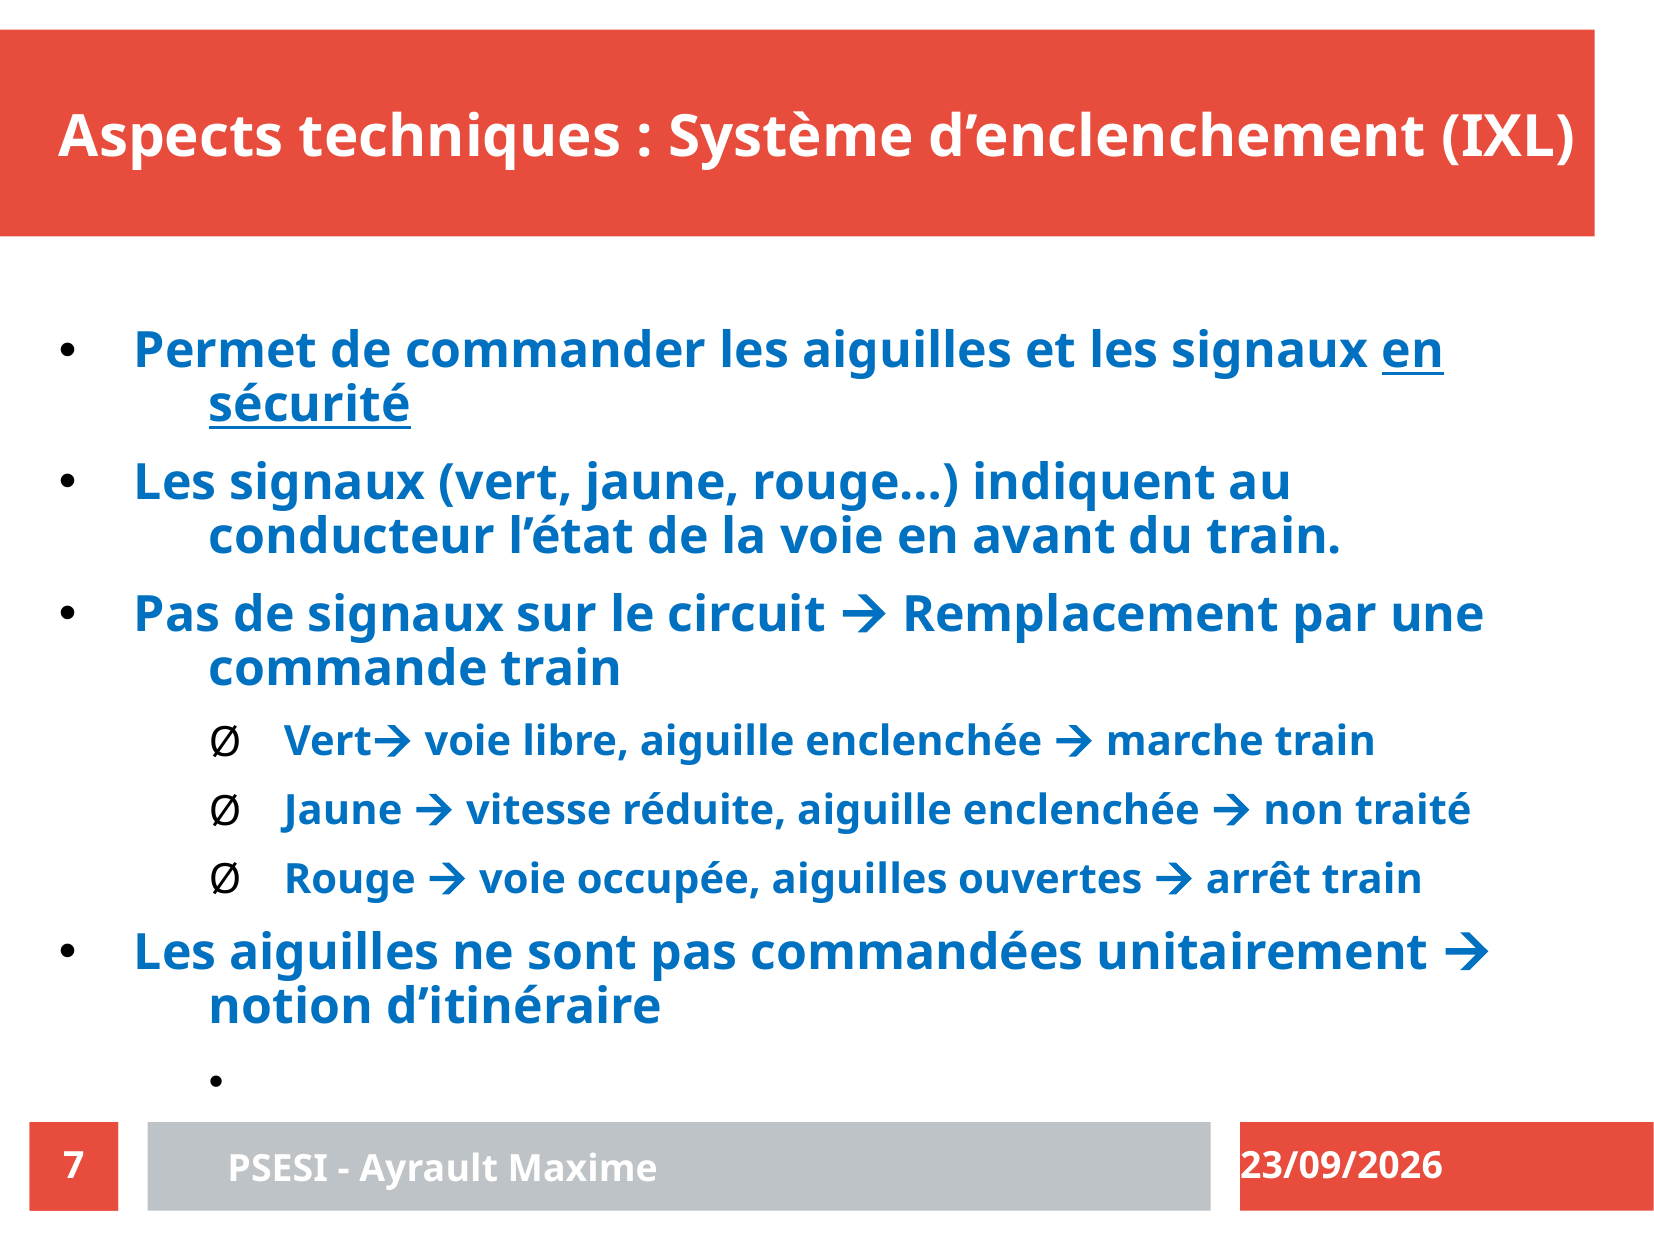

# Aspects techniques : Système d’enclenchement (IXL)
Permet de commander les aiguilles et les signaux en sécurité
Les signaux (vert, jaune, rouge…) indiquent au conducteur l’état de la voie en avant du train.
Pas de signaux sur le circuit  Remplacement par une commande train
Vert voie libre, aiguille enclenchée  marche train
Jaune  vitesse réduite, aiguille enclenchée  non traité
Rouge  voie occupée, aiguilles ouvertes  arrêt train
Les aiguilles ne sont pas commandées unitairement  notion d’itinéraire
PSESI - Ayrault Maxime